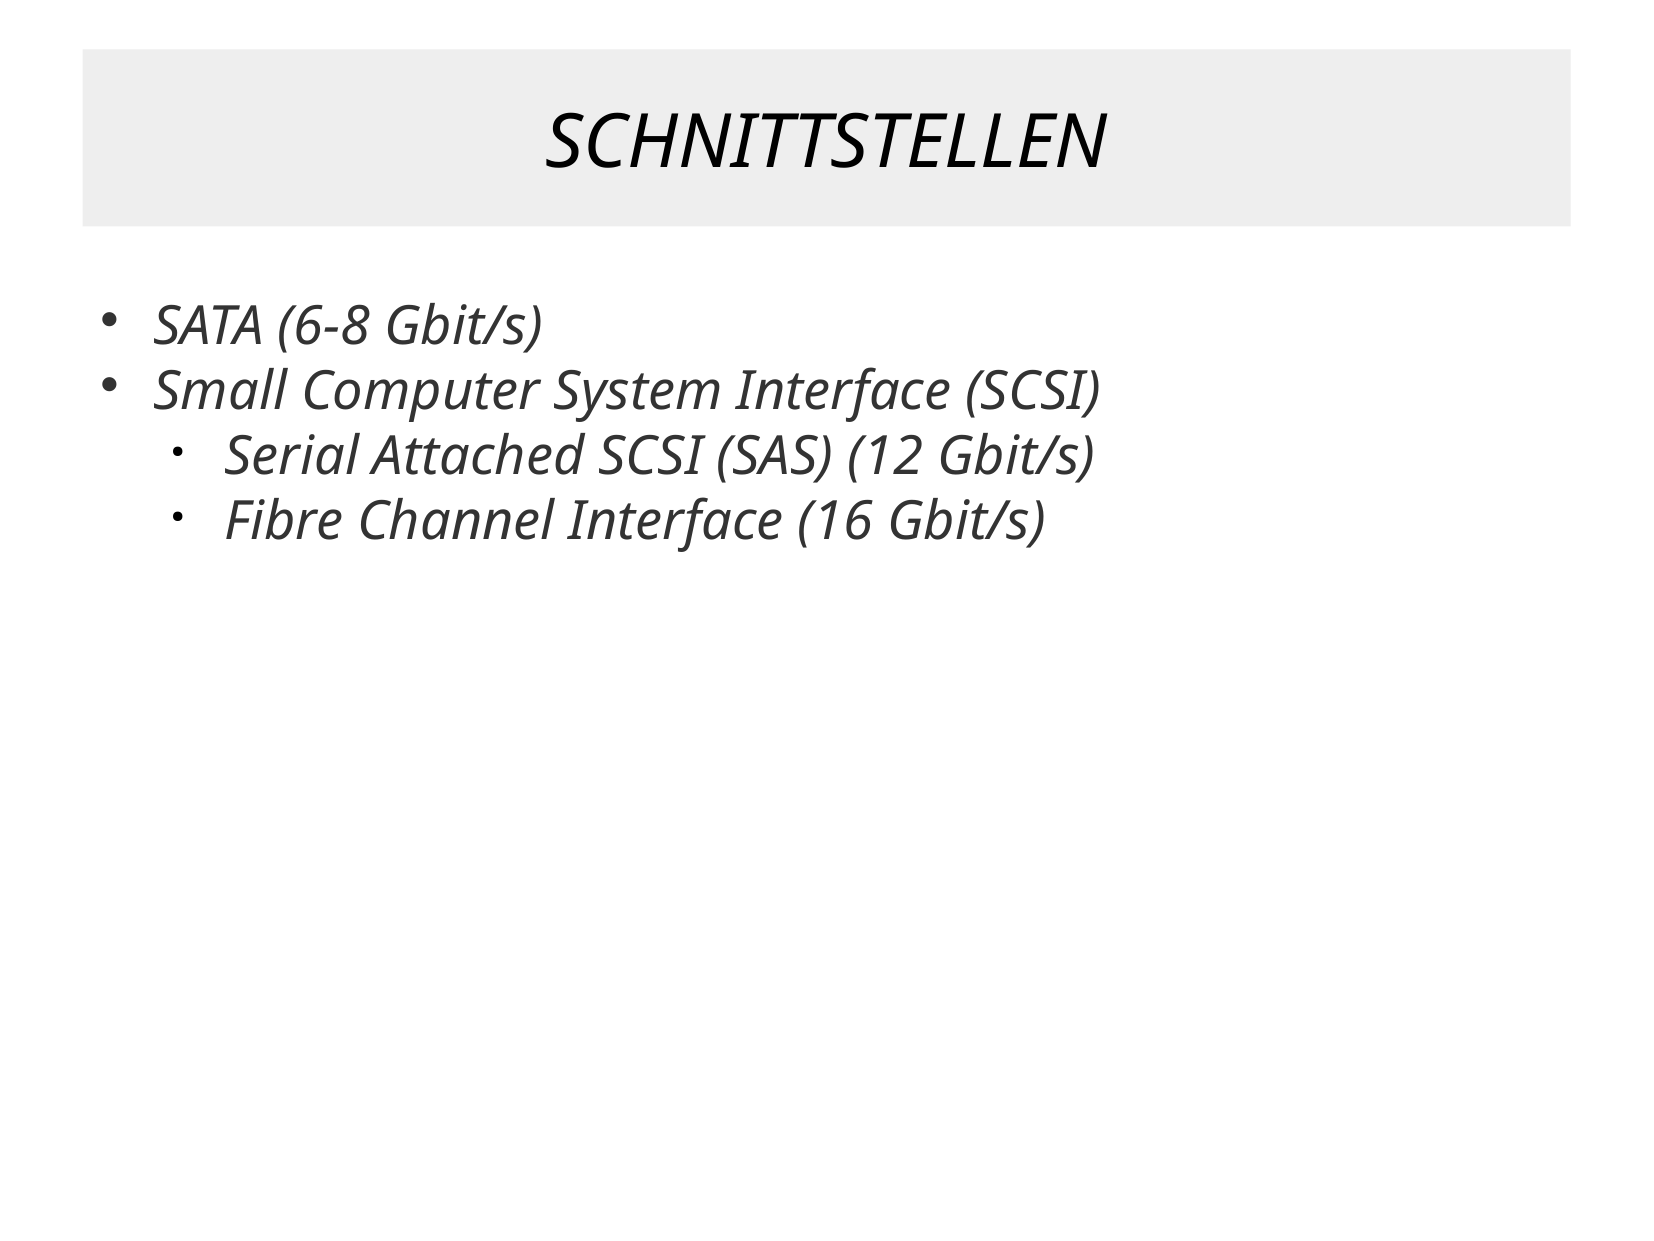

SCHNITTSTELLEN
SATA (6-8 Gbit/s)
Small Computer System Interface (SCSI)
Serial Attached SCSI (SAS) (12 Gbit/s)
Fibre Channel Interface (16 Gbit/s)